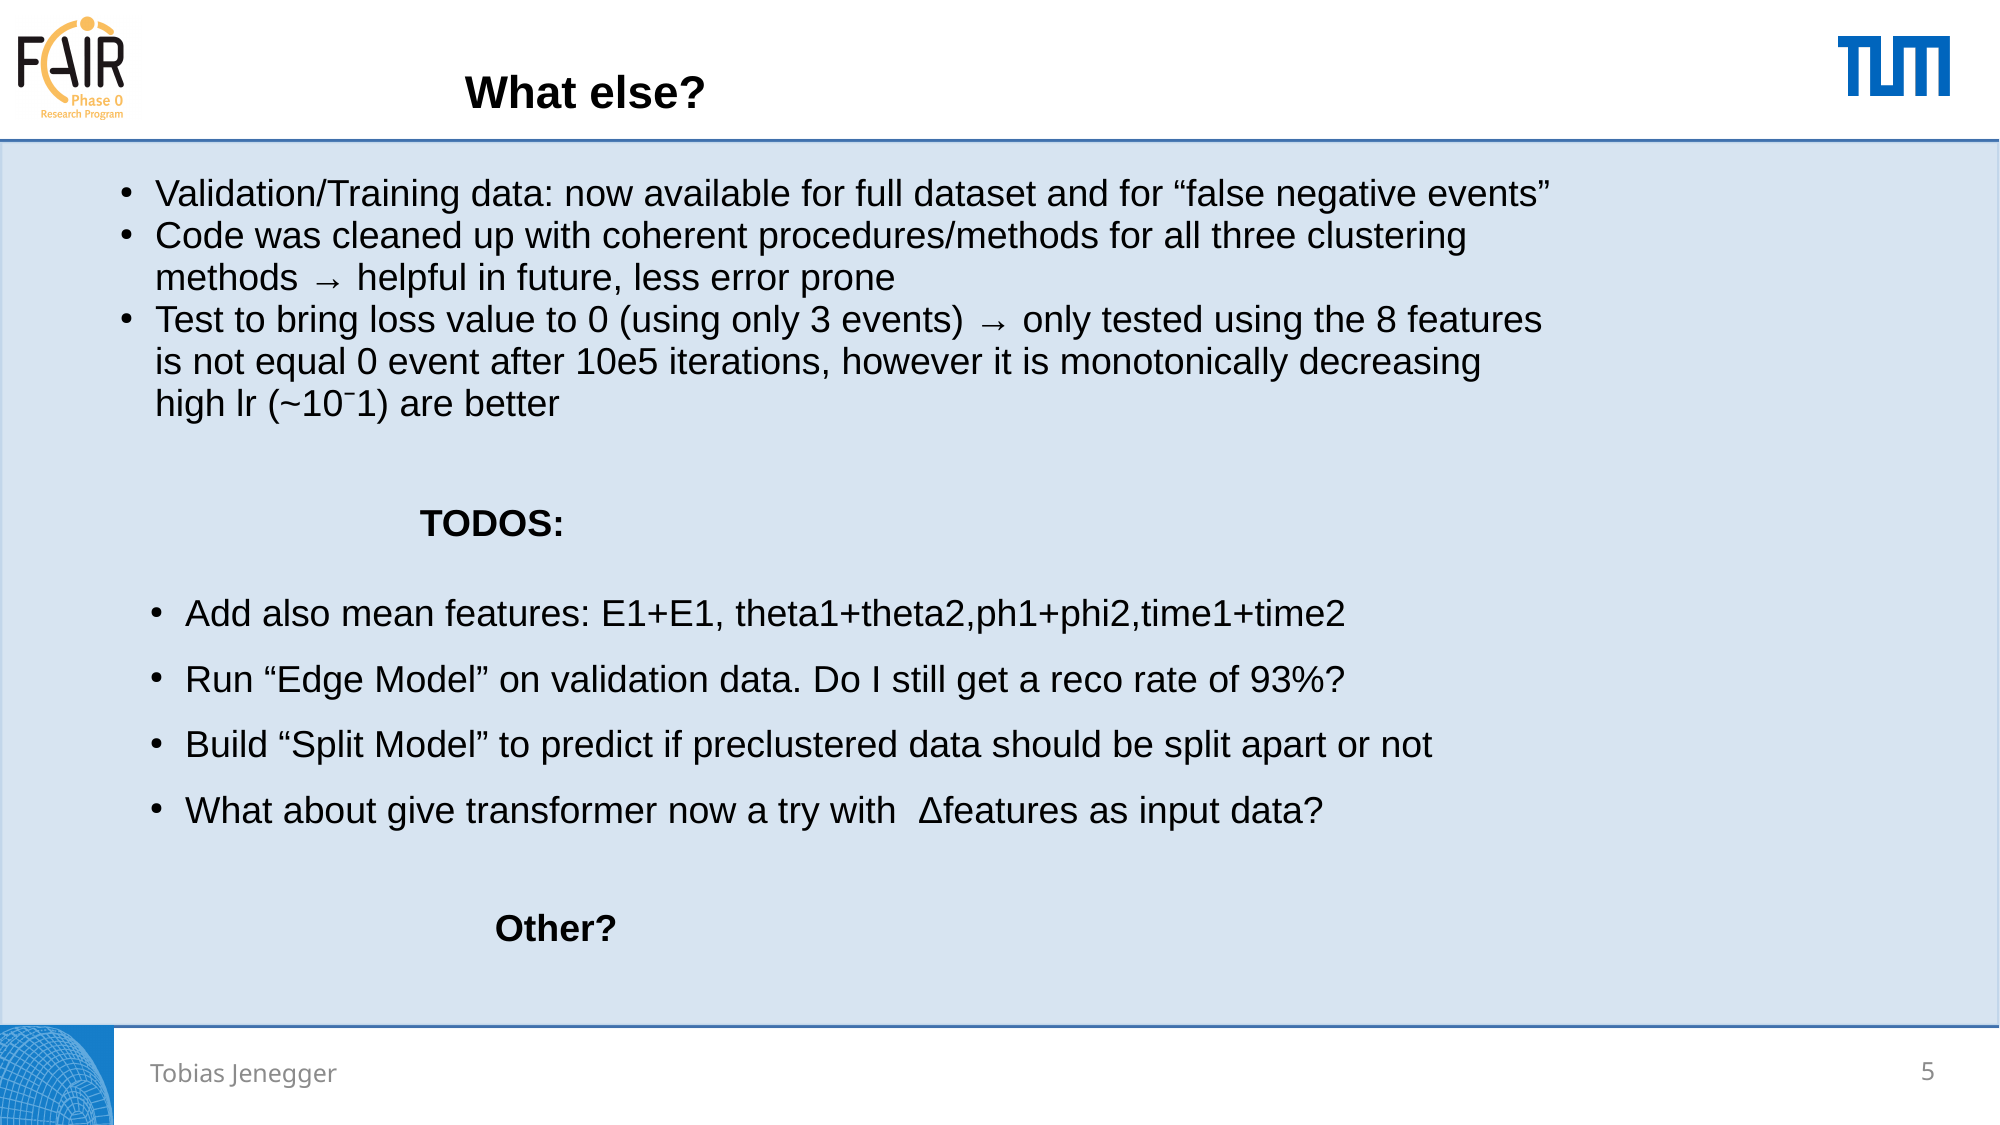

What else?
Validation/Training data: now available for full dataset and for “false negative events”
Code was cleaned up with coherent procedures/methods for all three clustering methods → helpful in future, less error prone
Test to bring loss value to 0 (using only 3 events) → only tested using the 8 features
is not equal 0 event after 10e5 iterations, however it is monotonically decreasing
high lr (~10⁻1) are better
TODOS:
Add also mean features: E1+E1, theta1+theta2,ph1+phi2,time1+time2
Run “Edge Model” on validation data. Do I still get a reco rate of 93%?
Build “Split Model” to predict if preclustered data should be split apart or not
What about give transformer now a try with Δfeatures as input data?
Other?
5